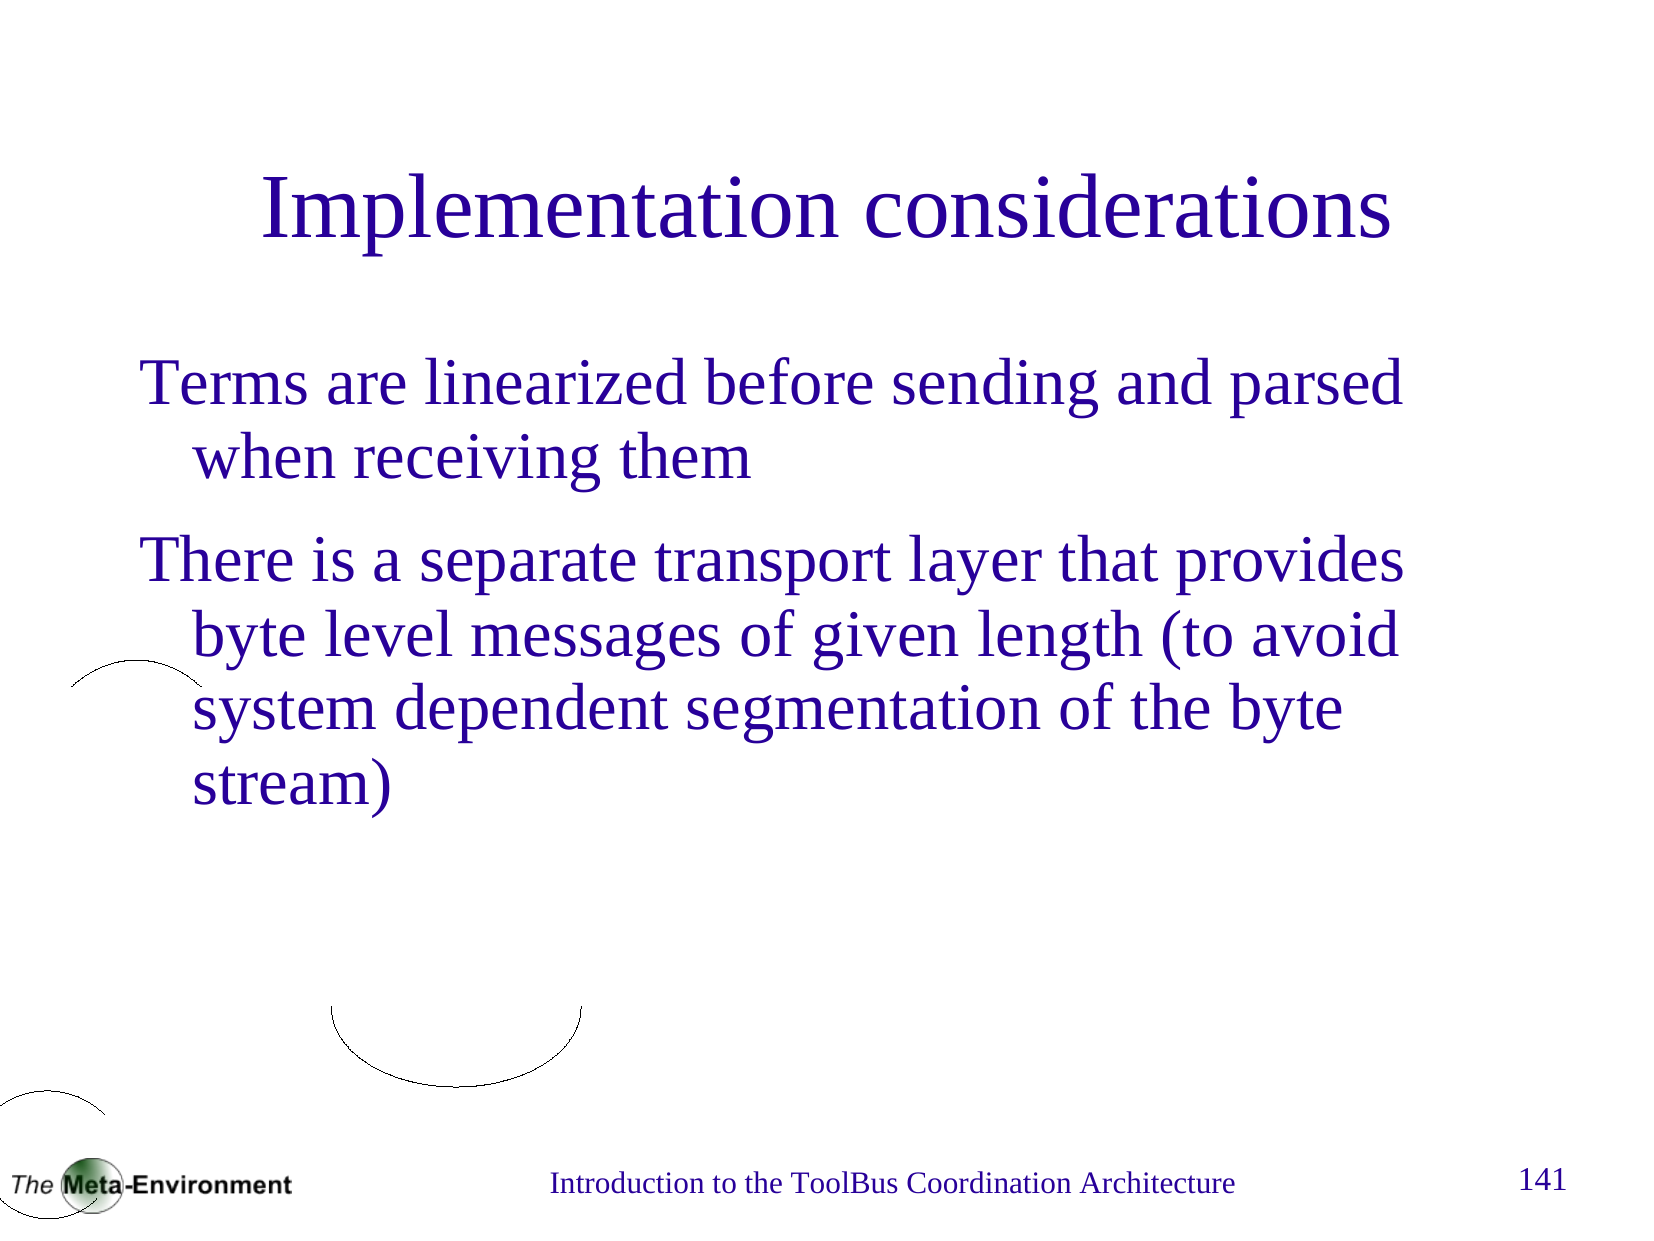

# Implementation considerations
Terms are linearized before sending and parsed when receiving them
There is a separate transport layer that provides byte level messages of given length (to avoid system dependent segmentation of the byte stream)